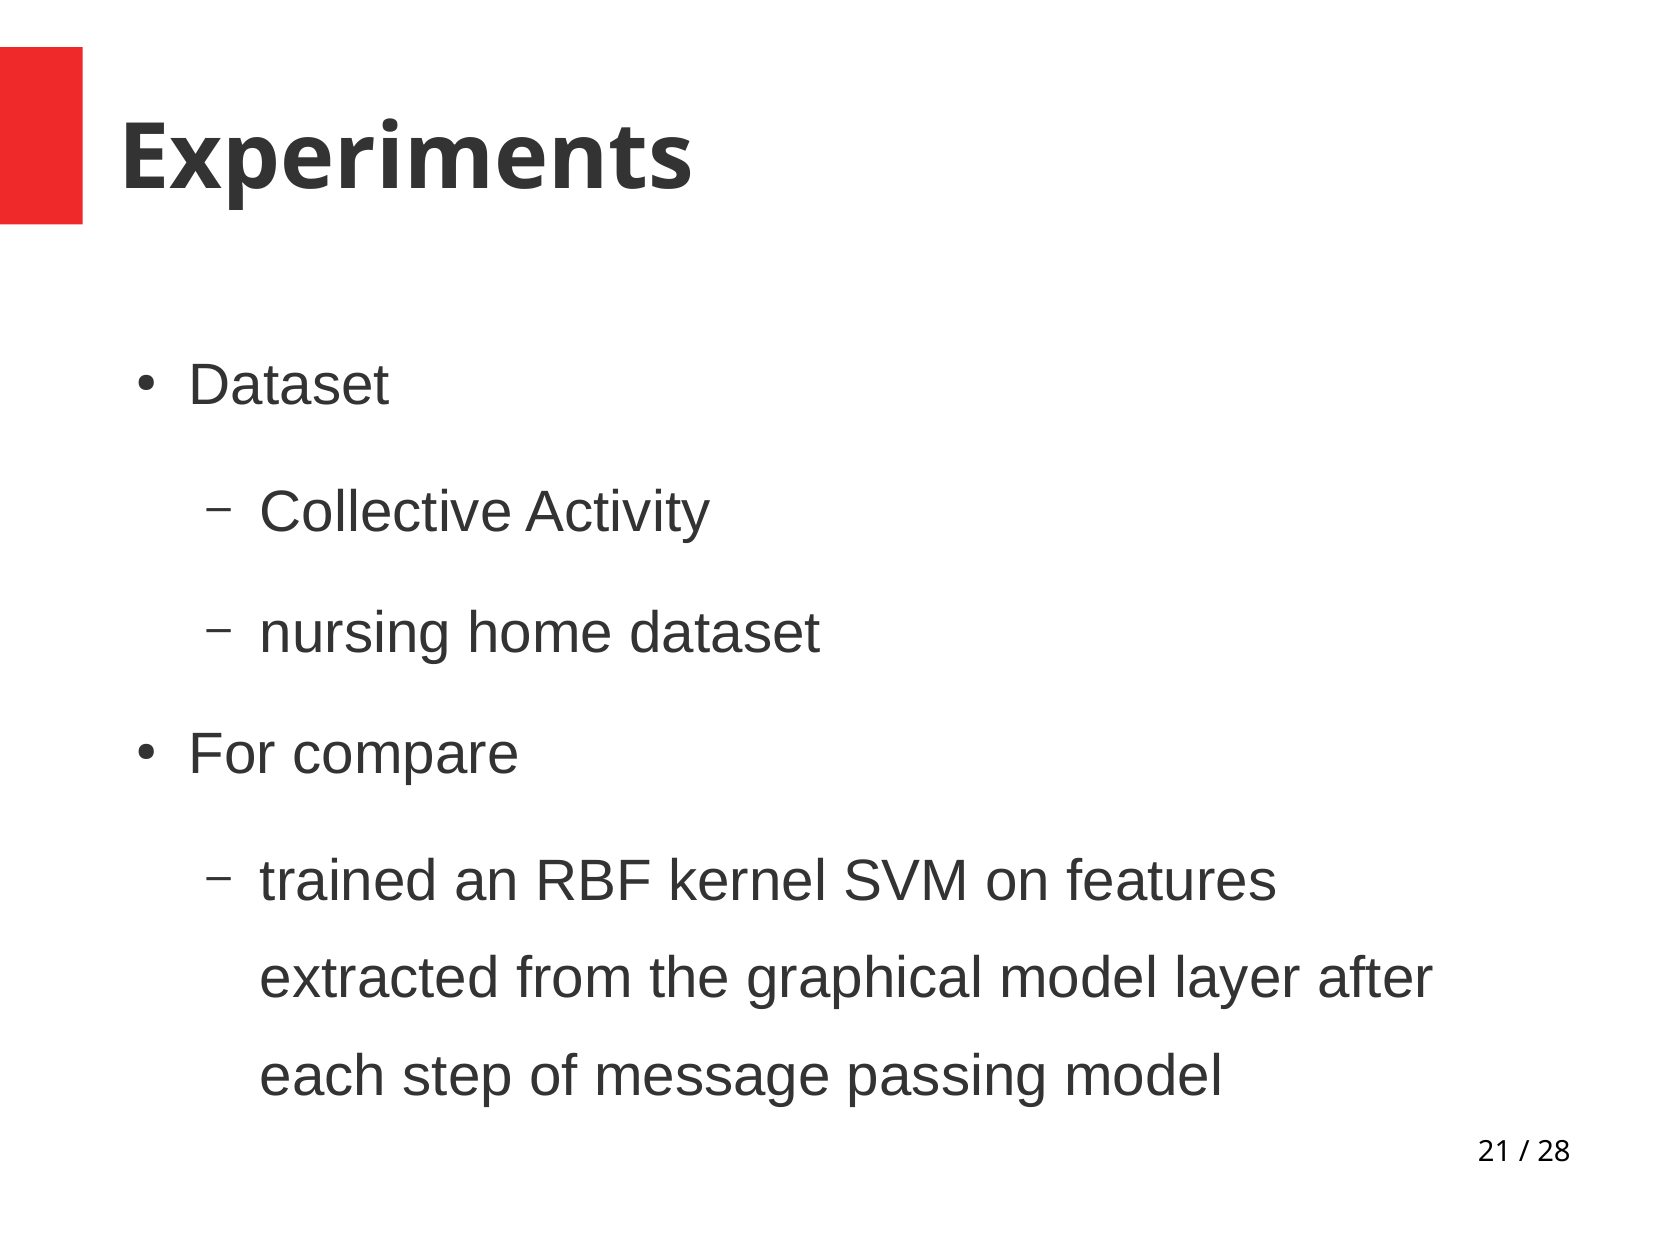

# Experiments
Dataset
Collective Activity
nursing home dataset
For compare
trained an RBF kernel SVM on features extracted from the graphical model layer after each step of message passing model
21